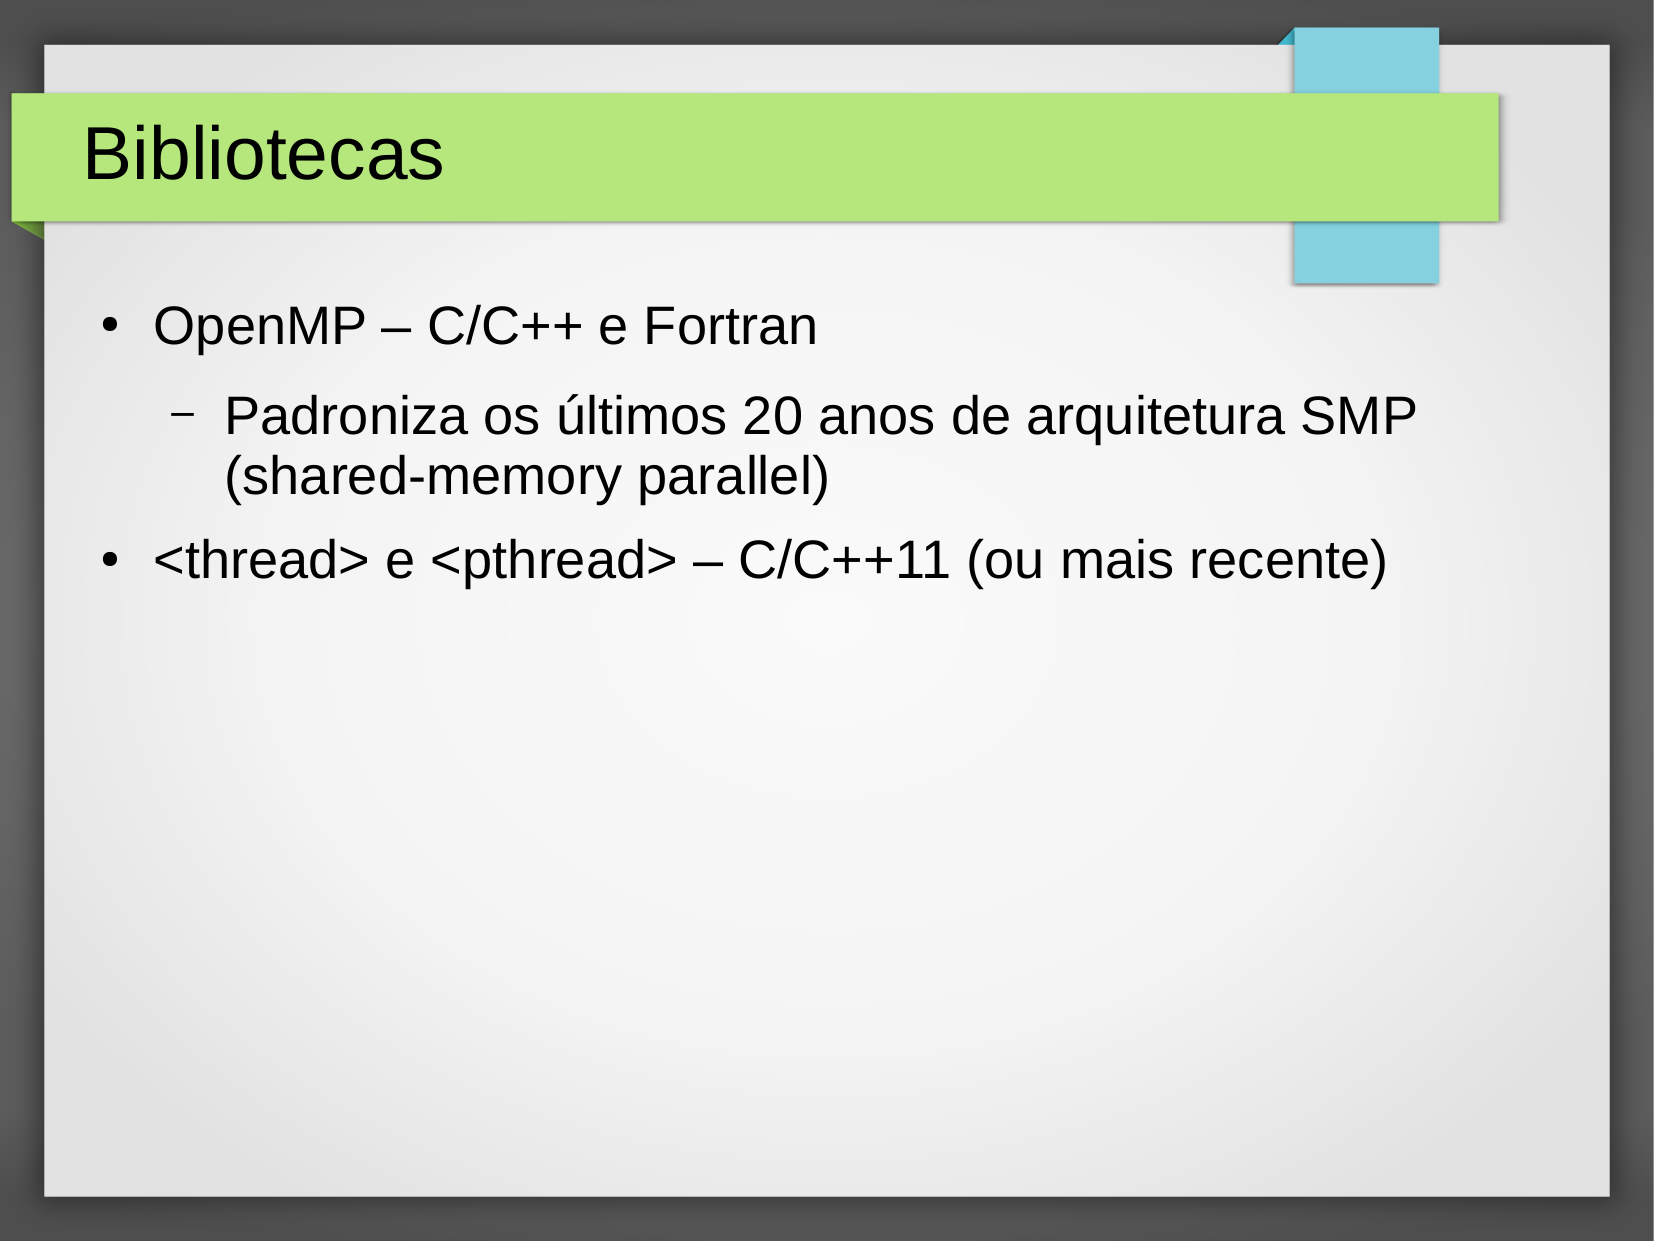

# Bibliotecas
OpenMP – C/C++ e Fortran
Padroniza os últimos 20 anos de arquitetura SMP (shared-memory parallel)
<thread> e <pthread> – C/C++11 (ou mais recente)